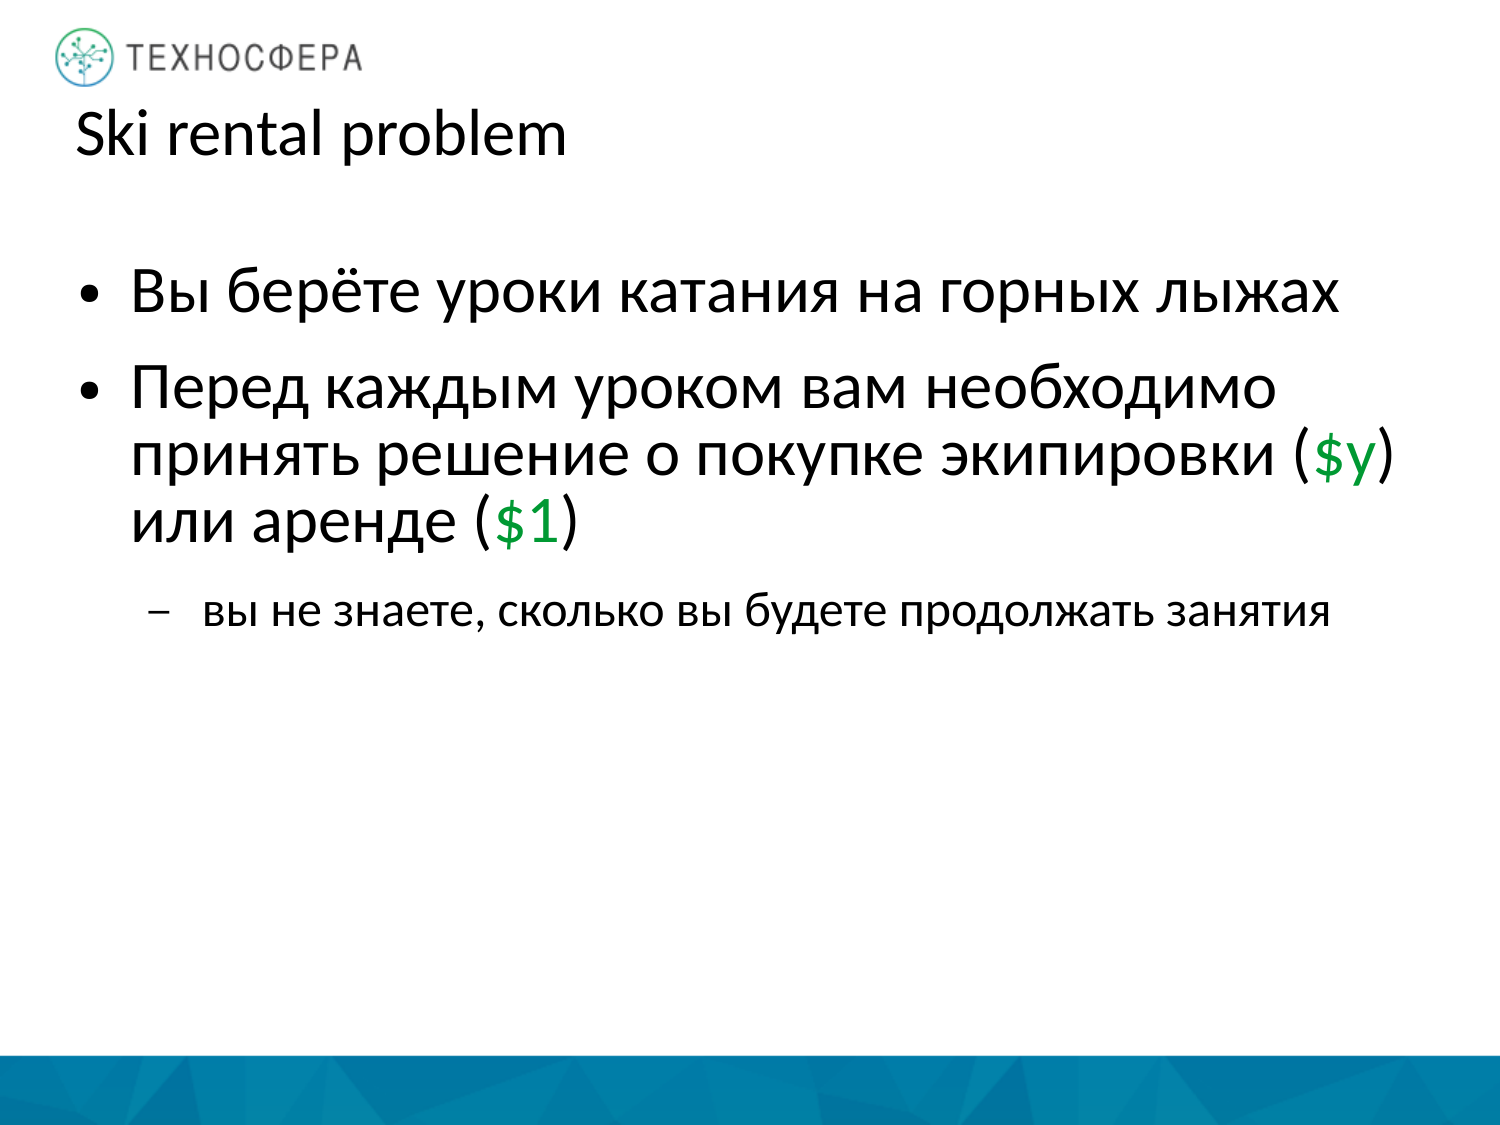

# Ski rental problem
Вы берёте уроки катания на горных лыжах
Перед каждым уроком вам необходимо принять решение о покупке экипировки ($y) или аренде ($1)
вы не знаете, сколько вы будете продолжать занятия